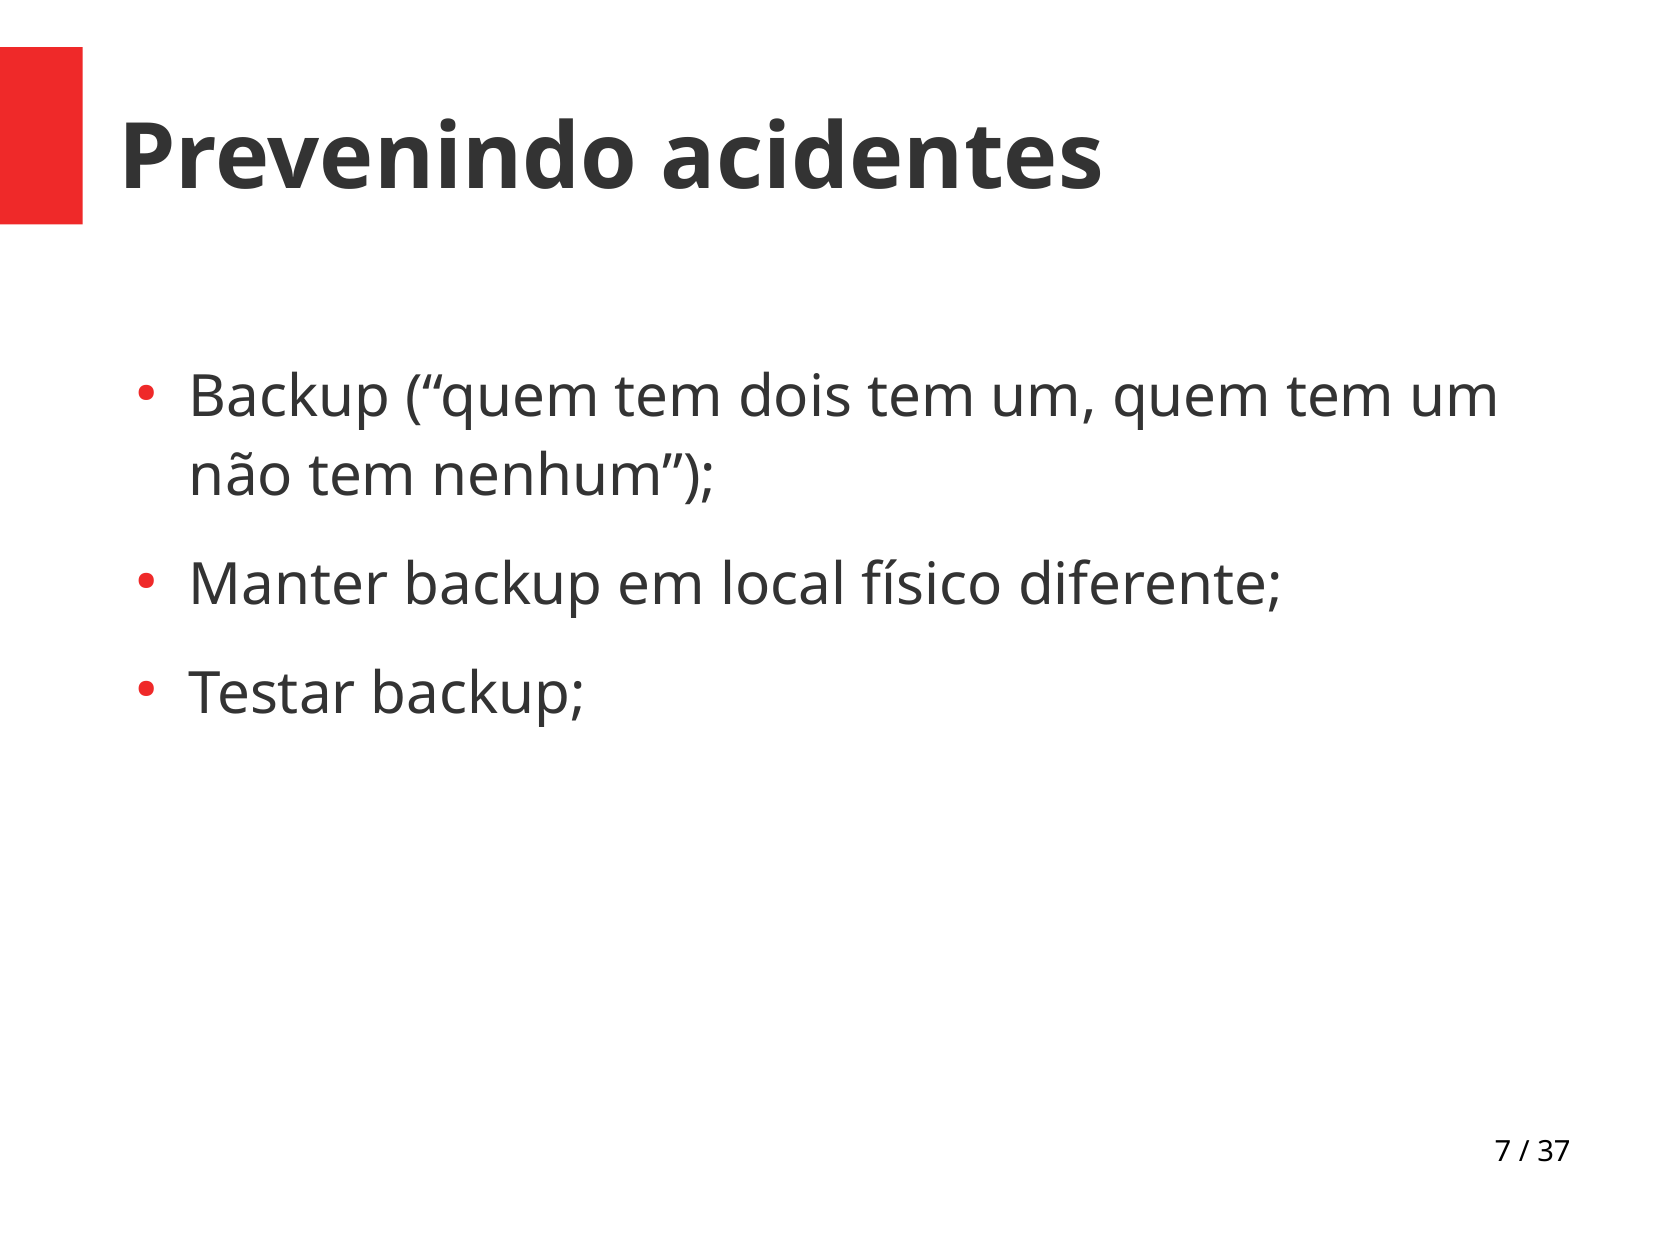

# Prevenindo acidentes
Backup (“quem tem dois tem um, quem tem um não tem nenhum”);
Manter backup em local físico diferente;
Testar backup;
7